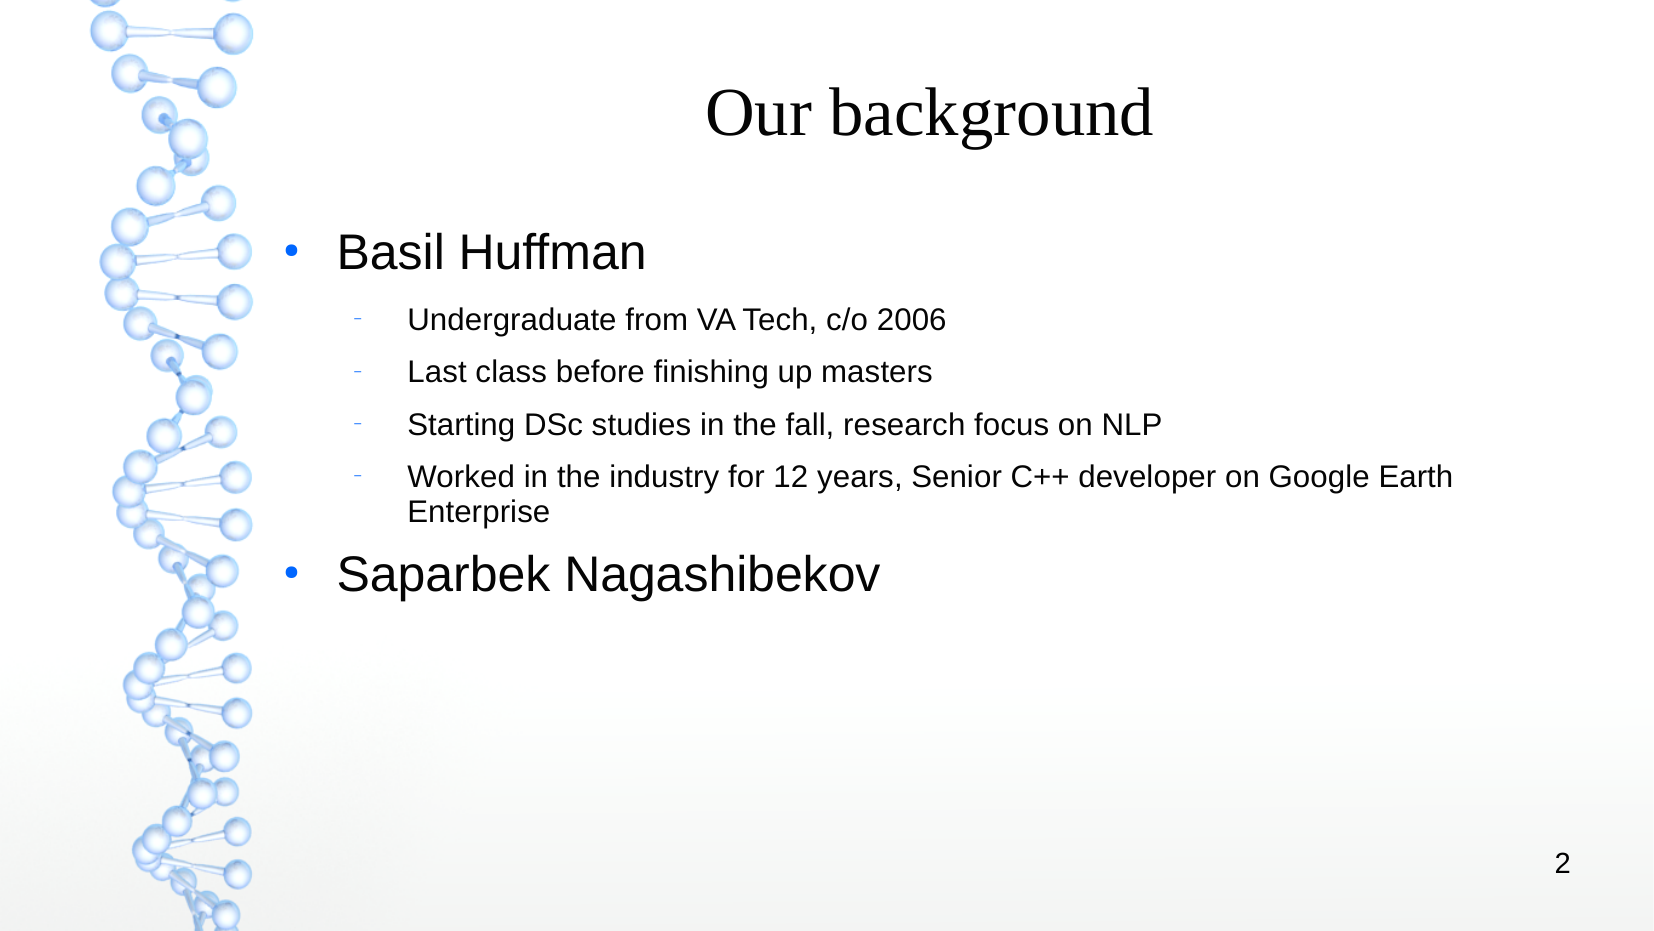

# Our background
Basil Huffman
Undergraduate from VA Tech, c/o 2006
Last class before finishing up masters
Starting DSc studies in the fall, research focus on NLP
Worked in the industry for 12 years, Senior C++ developer on Google Earth Enterprise
Saparbek Nagashibekov
2